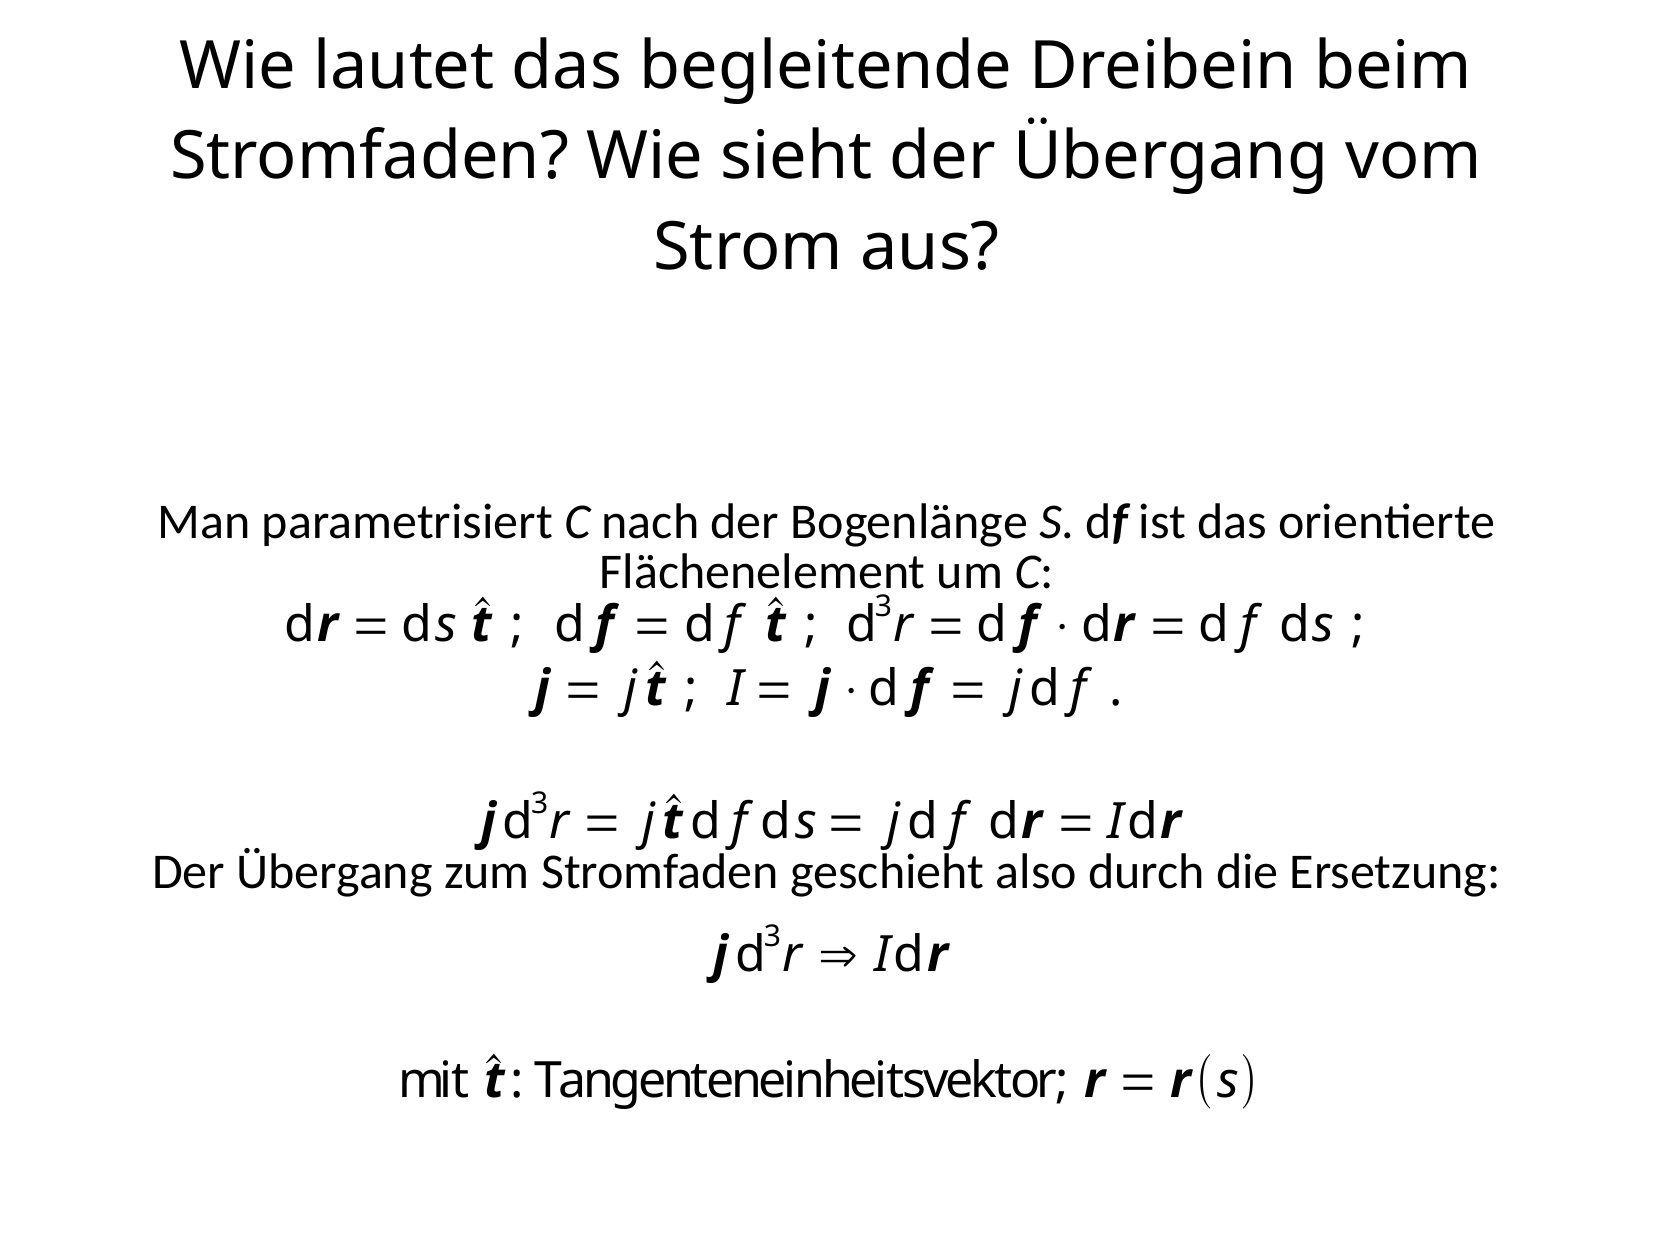

# Wie lautet das begleitende Dreibein beim Stromfaden? Wie sieht der Übergang vom Strom aus?
Man parametrisiert C nach der Bogenlänge S. df ist das orientierte Flächenelement um C:
Der Übergang zum Stromfaden geschieht also durch die Ersetzung: